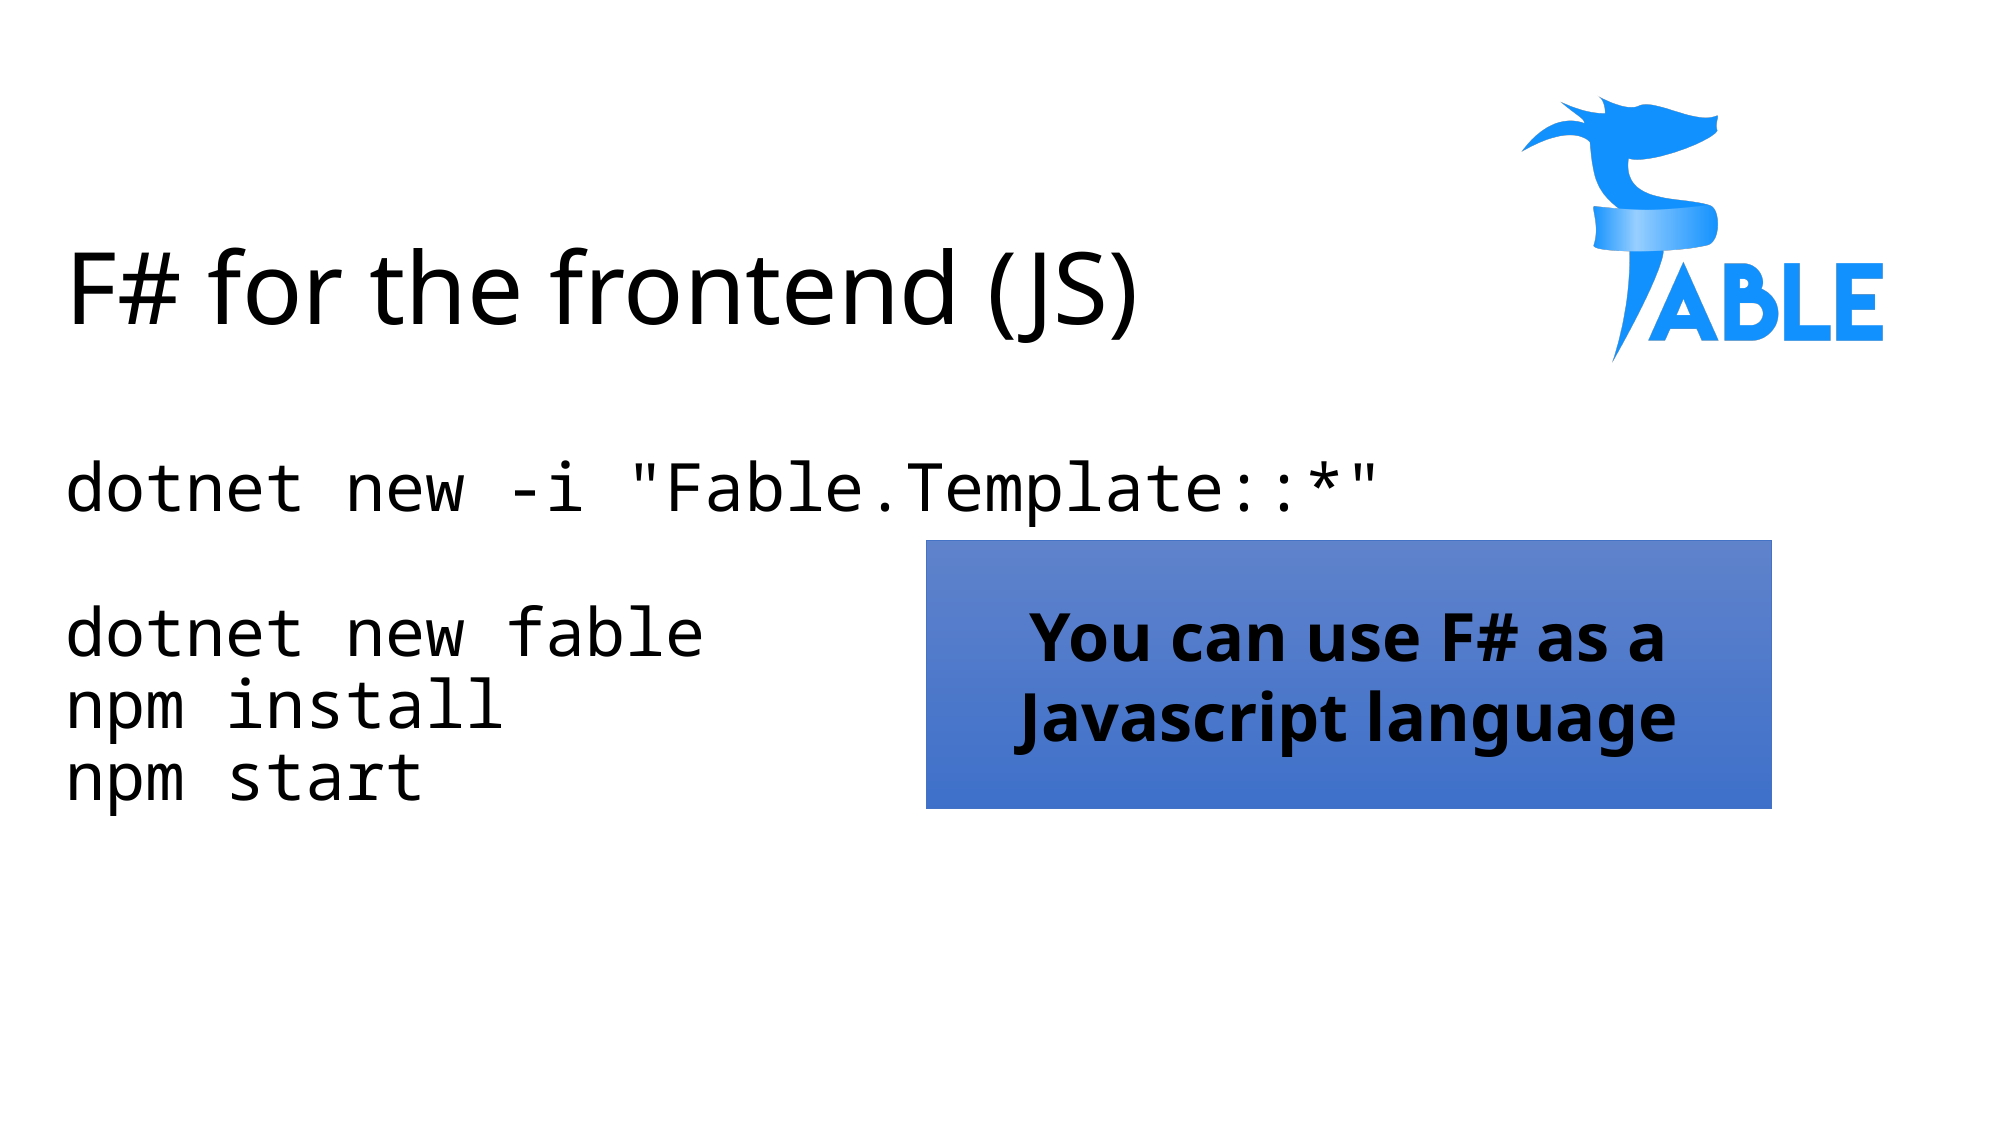

# F# for the frontend (JS) dotnet new -i "Fable.Template::*" dotnet new fable npm install npm start
You can use F# as a Javascript language